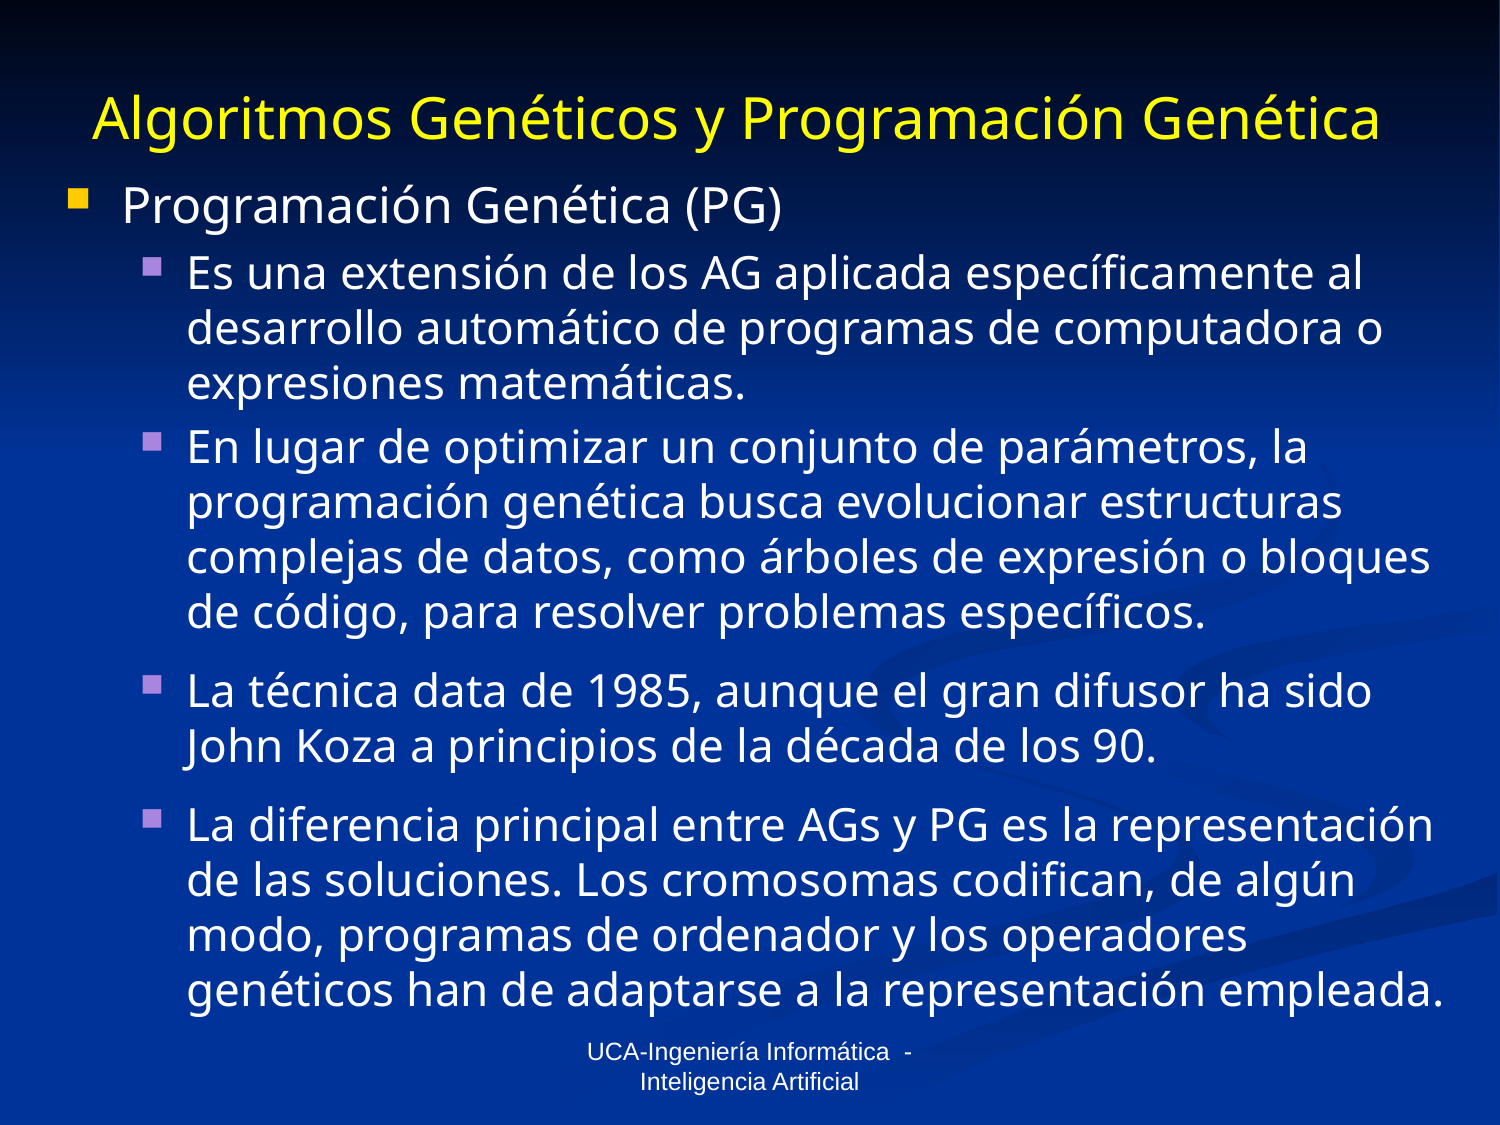

# Algoritmos Genéticos y Programación Genética
Programación Genética (PG)
Es una extensión de los AG aplicada específicamente al desarrollo automático de programas de computadora o expresiones matemáticas.
En lugar de optimizar un conjunto de parámetros, la programación genética busca evolucionar estructuras complejas de datos, como árboles de expresión o bloques de código, para resolver problemas específicos.
La técnica data de 1985, aunque el gran difusor ha sido John Koza a principios de la década de los 90.
La diferencia principal entre AGs y PG es la representación de las soluciones. Los cromosomas codifican, de algún modo, programas de ordenador y los operadores genéticos han de adaptarse a la representación empleada.
UCA-Ingeniería Informática - Inteligencia Artificial